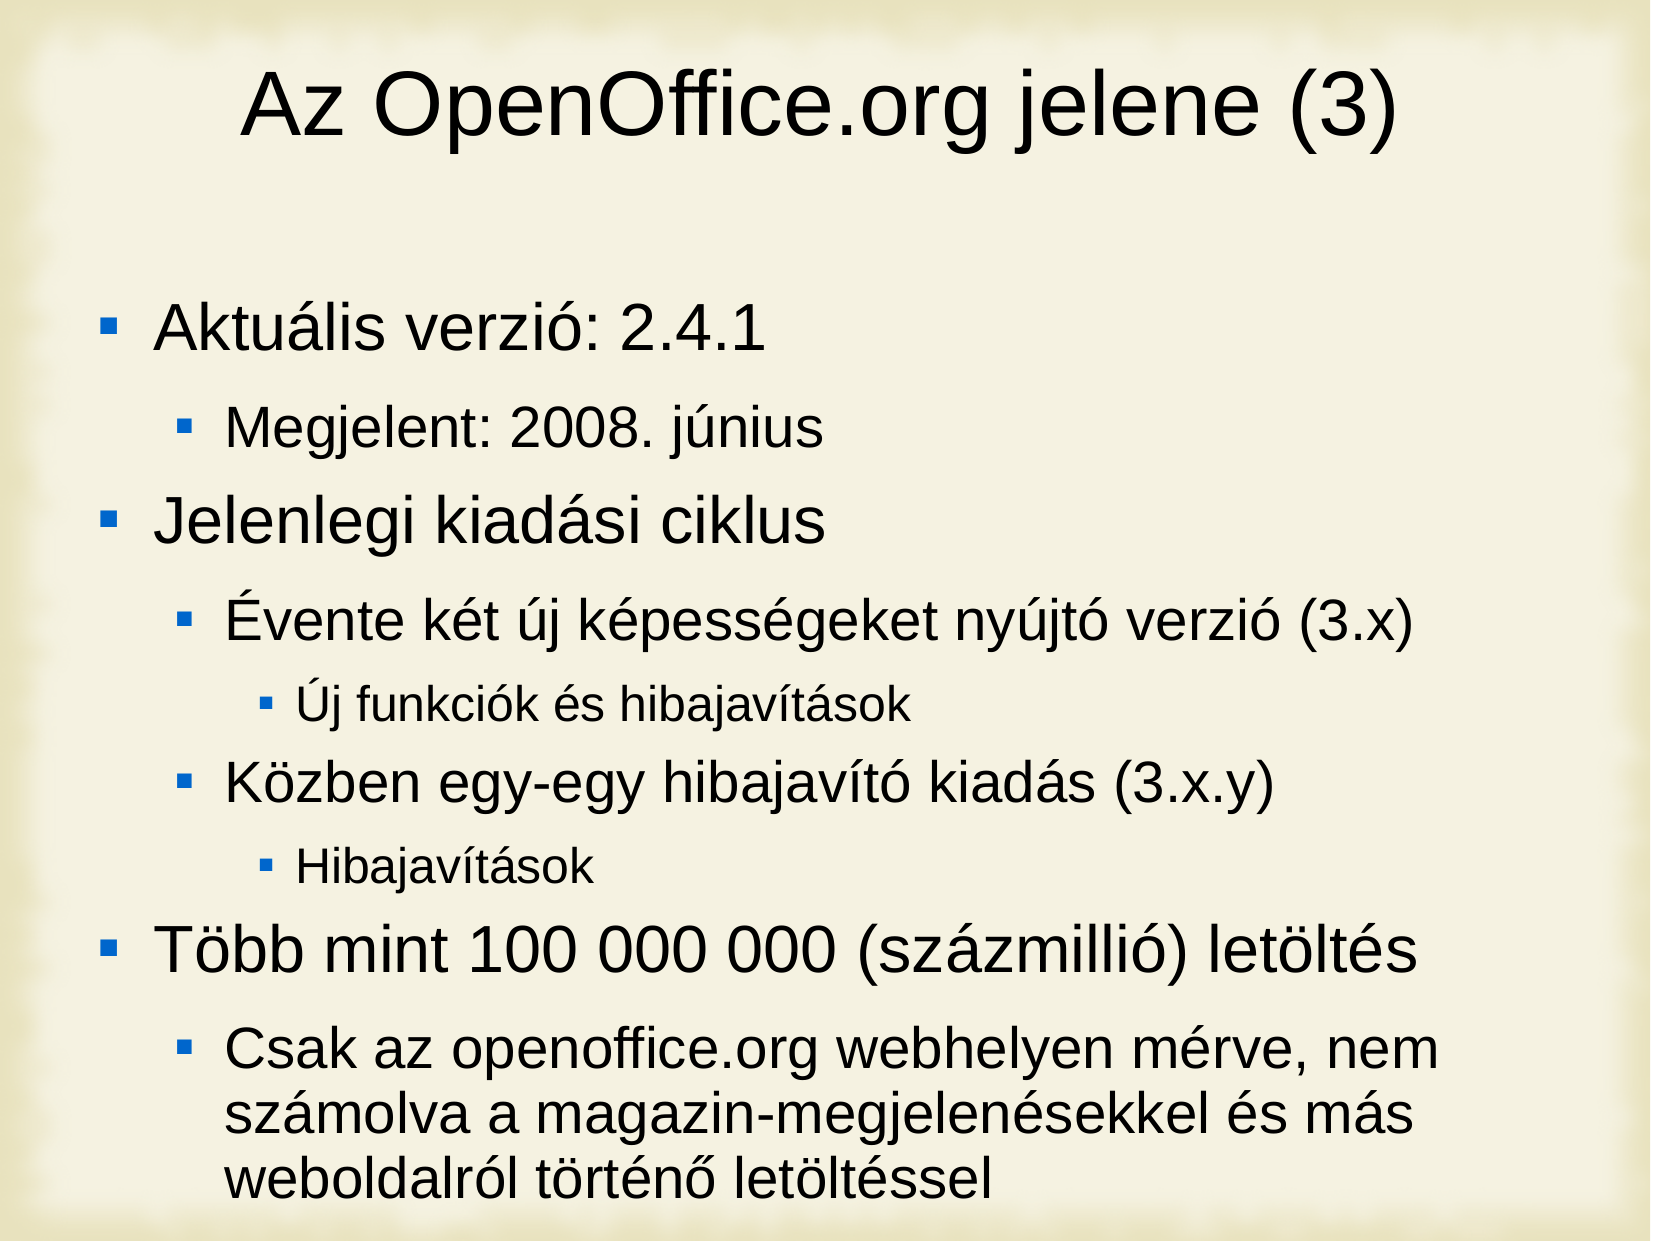

# Az OpenOffice.org jelene (3)
Aktuális verzió: 2.4.1
Megjelent: 2008. június
Jelenlegi kiadási ciklus
Évente két új képességeket nyújtó verzió (3.x)
Új funkciók és hibajavítások
Közben egy-egy hibajavító kiadás (3.x.y)
Hibajavítások
Több mint 100 000 000 (százmillió) letöltés
Csak az openoffice.org webhelyen mérve, nem számolva a magazin-megjelenésekkel és más weboldalról történő letöltéssel